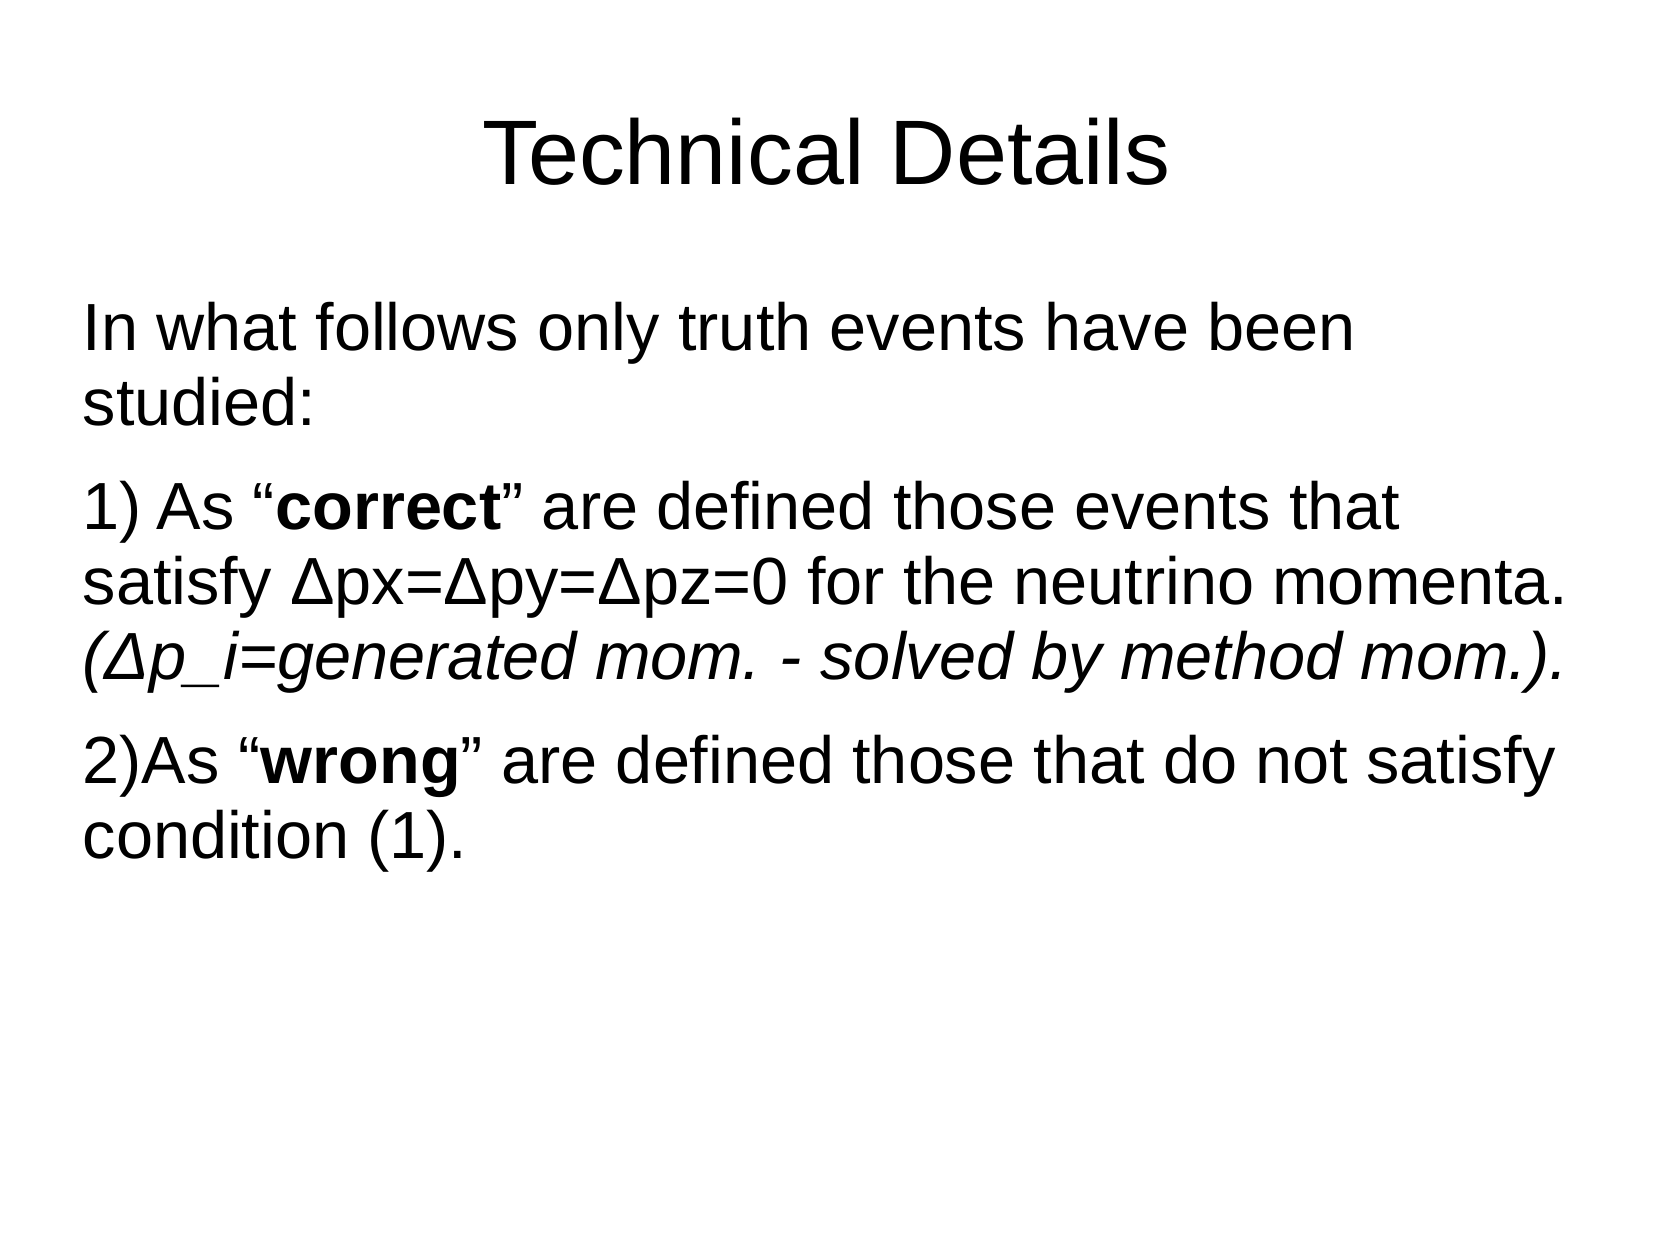

# Technical Details
In what follows only truth events have been studied:
1) As “correct” are defined those events that satisfy Δpx=Δpy=Δpz=0 for the neutrino momenta. (Δp_i=generated mom. - solved by method mom.).
2)As “wrong” are defined those that do not satisfy condition (1).